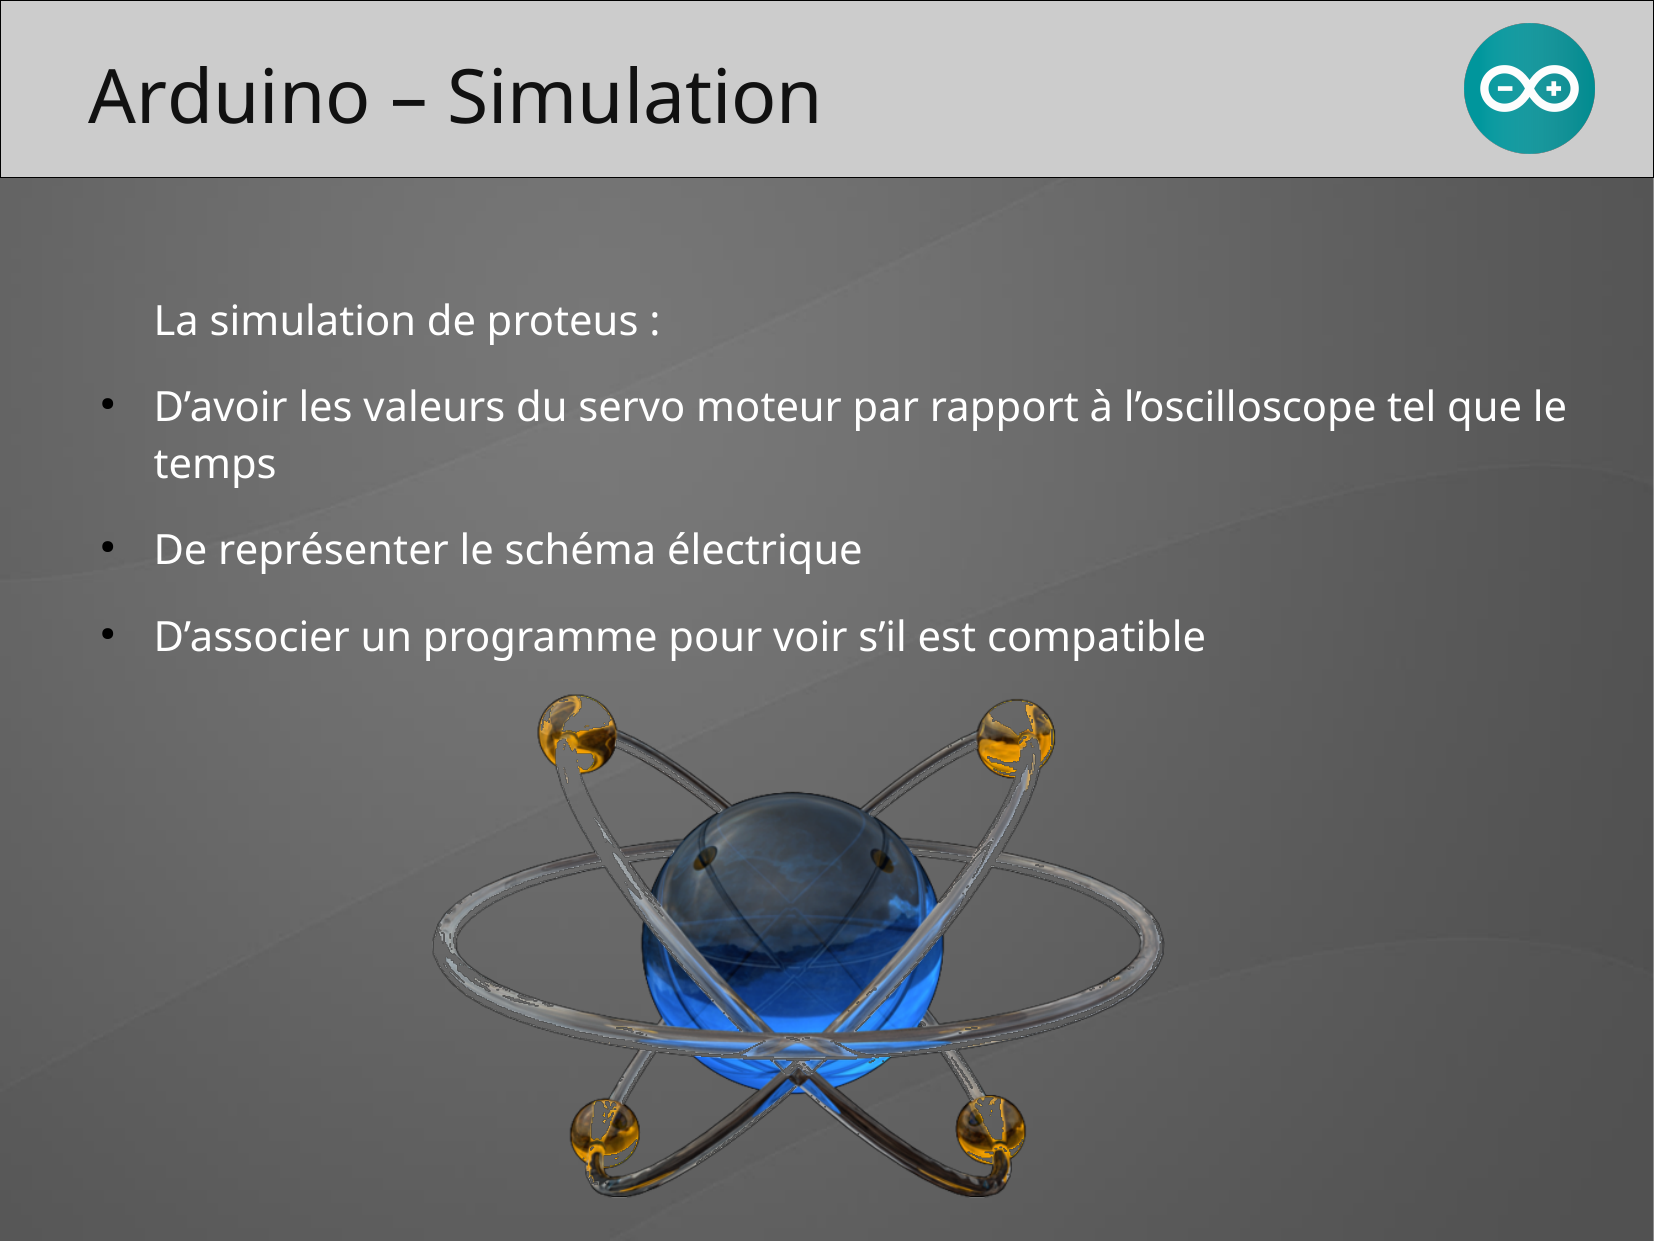

Arduino – Simulation
# La simulation de proteus :
D’avoir les valeurs du servo moteur par rapport à l’oscilloscope tel que le temps
De représenter le schéma électrique
D’associer un programme pour voir s’il est compatible